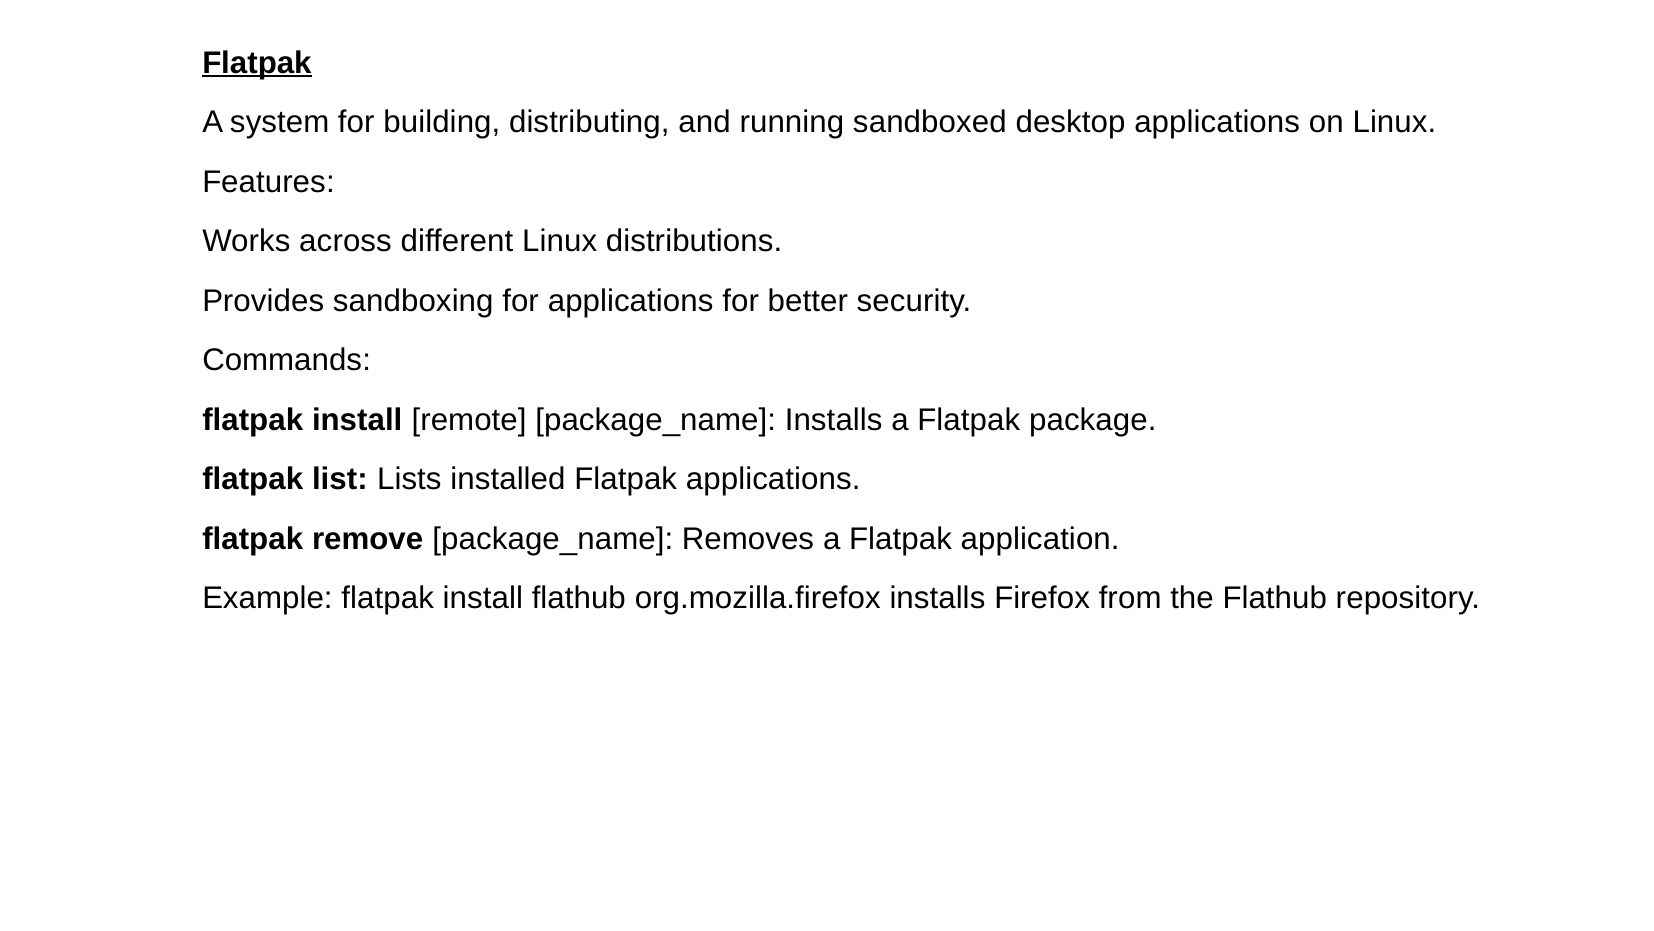

Flatpak
A system for building, distributing, and running sandboxed desktop applications on Linux.
Features:
Works across different Linux distributions.
Provides sandboxing for applications for better security.
Commands:
flatpak install [remote] [package_name]: Installs a Flatpak package.
flatpak list: Lists installed Flatpak applications.
flatpak remove [package_name]: Removes a Flatpak application.
Example: flatpak install flathub org.mozilla.firefox installs Firefox from the Flathub repository.